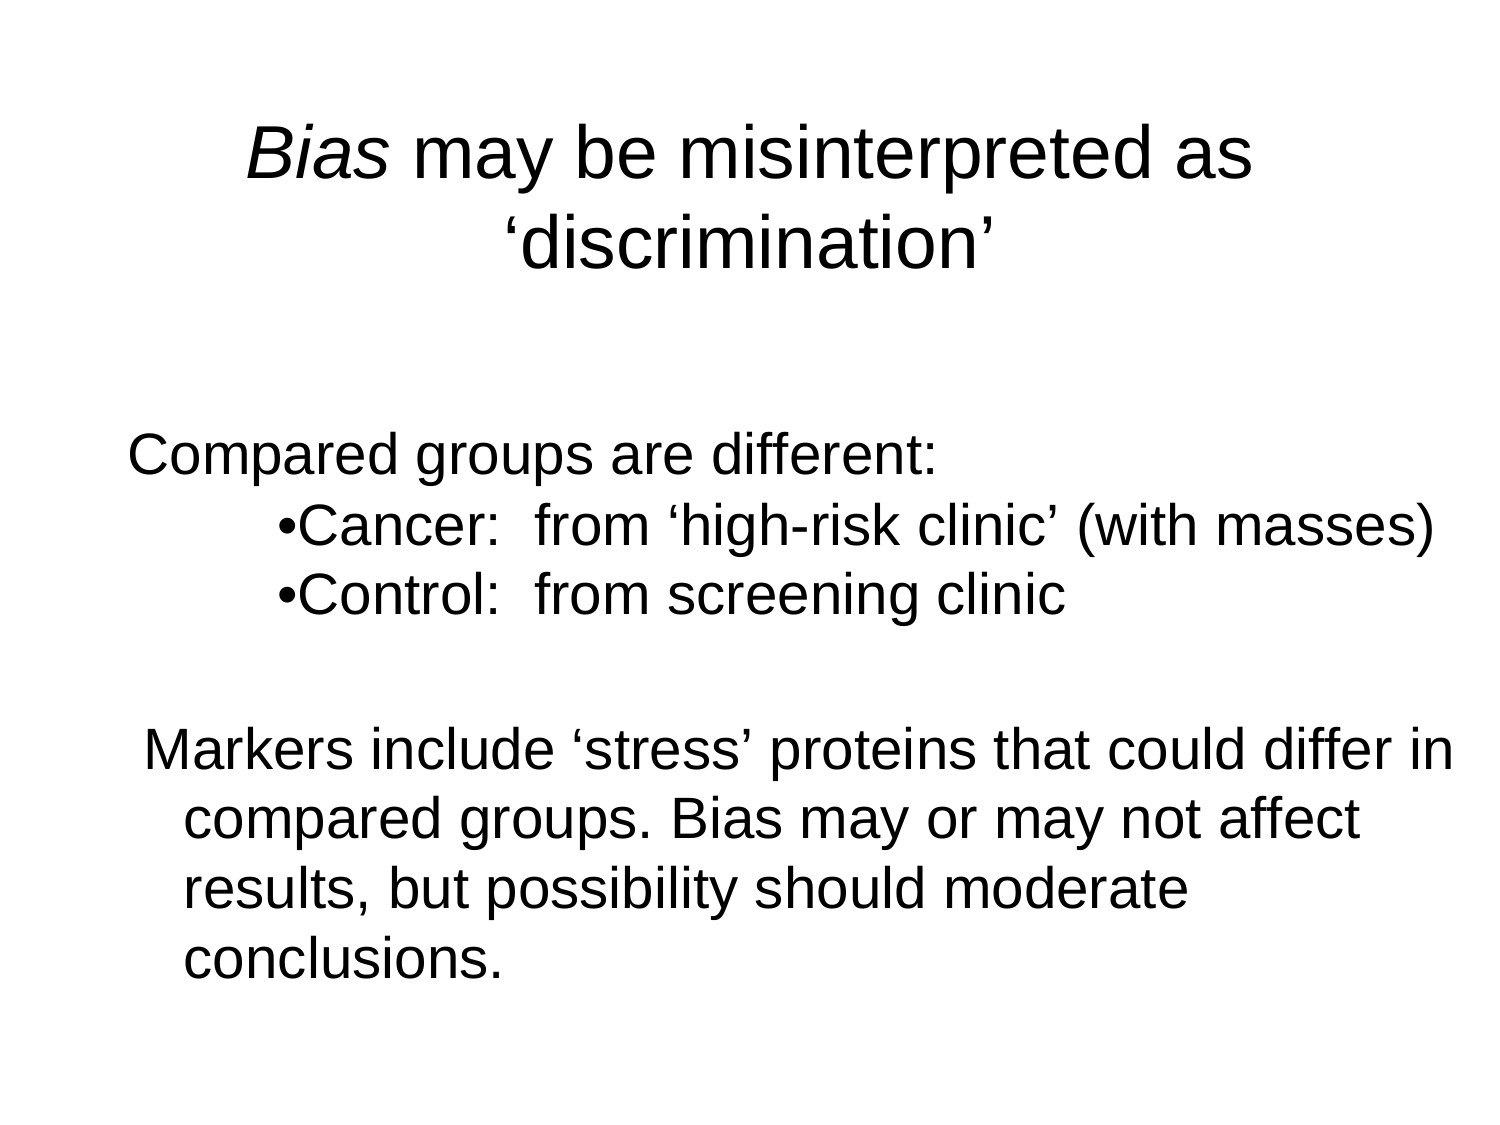

# Bias may be misinterpreted as ‘discrimination’
Compared groups are different:
	•Cancer: from ‘high-risk clinic’ (with masses)
	•Control: from screening clinic
 Markers include ‘stress’ proteins that could differ in compared groups. Bias may or may not affect results, but possibility should moderate conclusions.